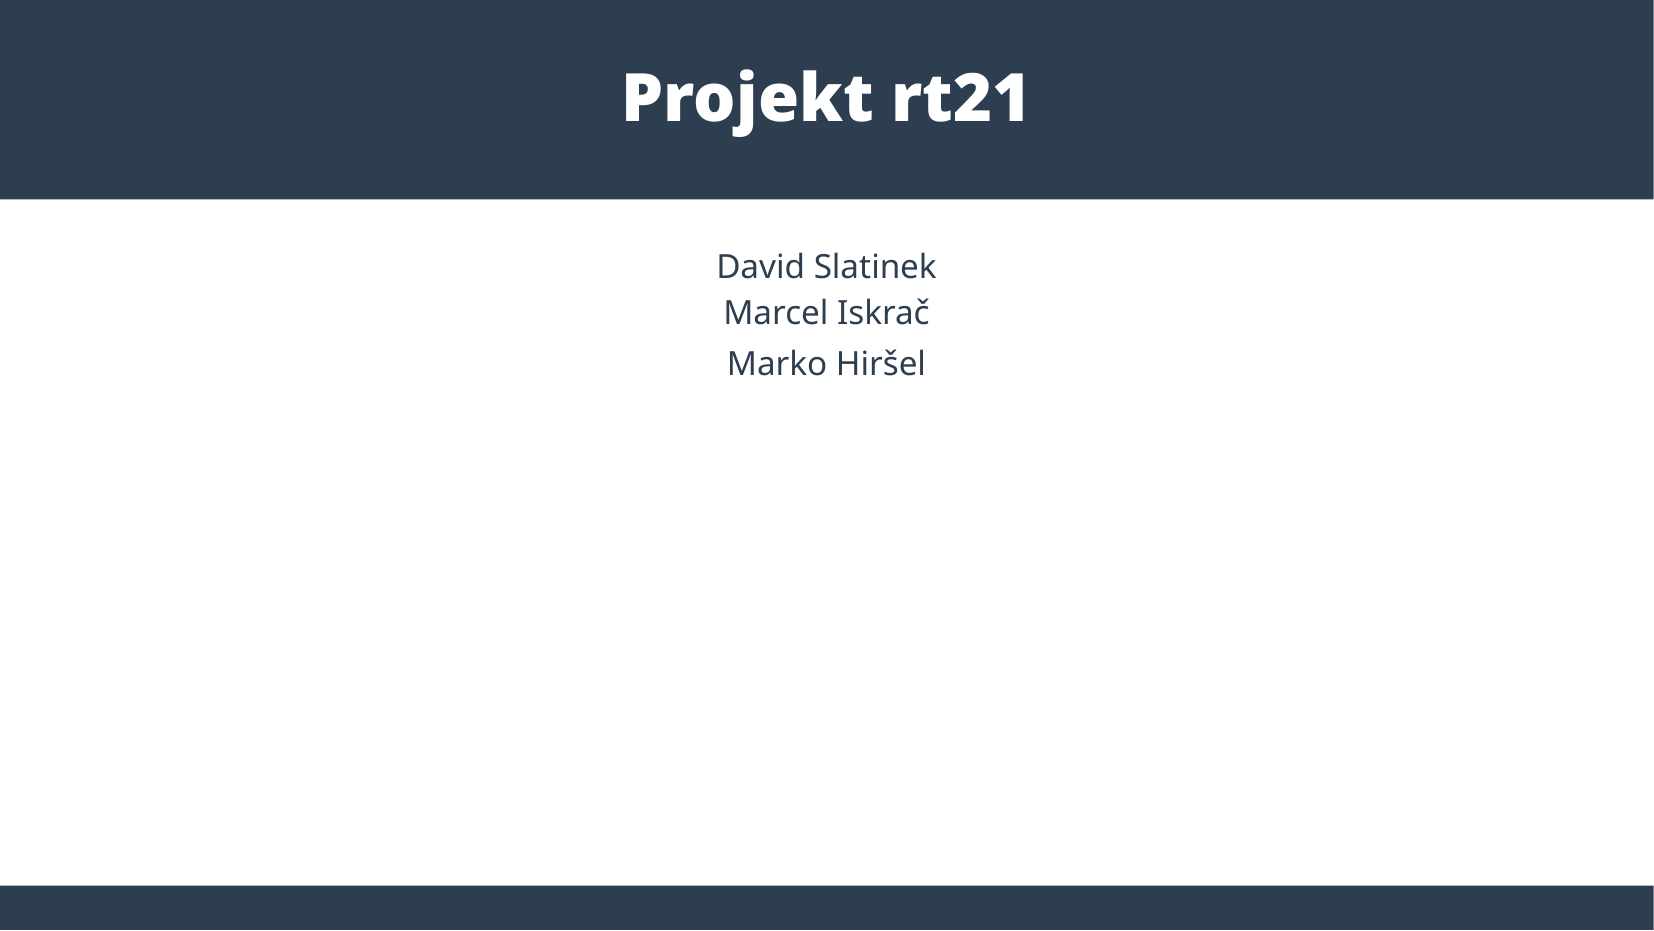

# Projekt rt21
David Slatinek
Marcel Iskrač
Marko Hiršel